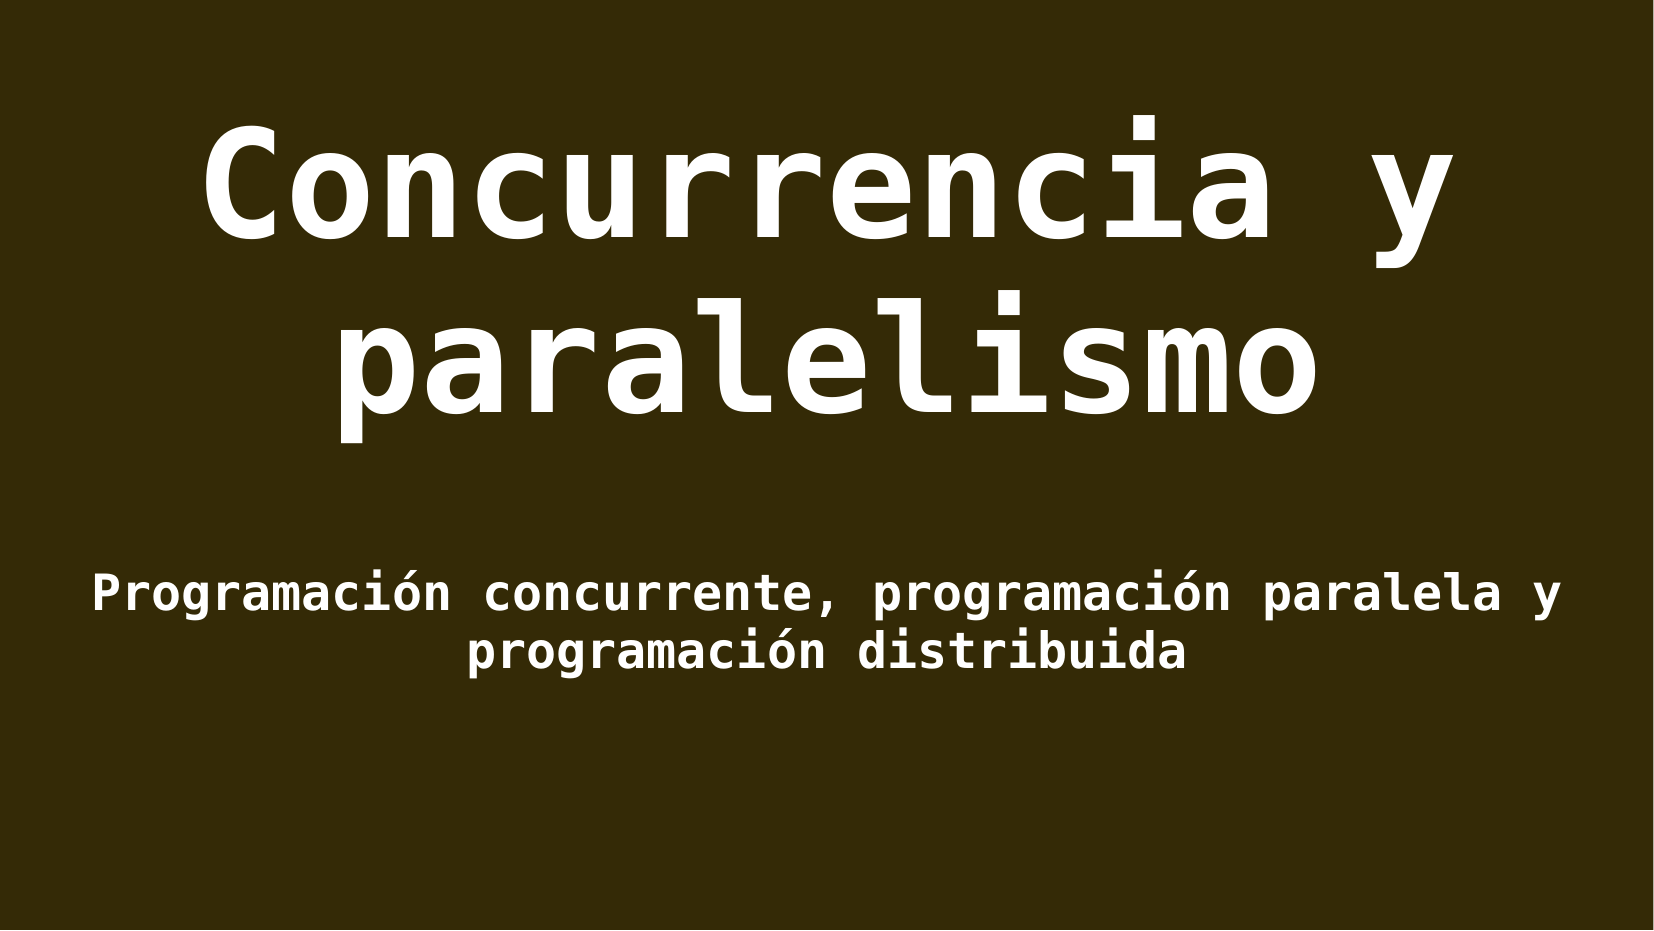

# Concurrencia y paralelismo
Programación concurrente, programación paralela y programación distribuida